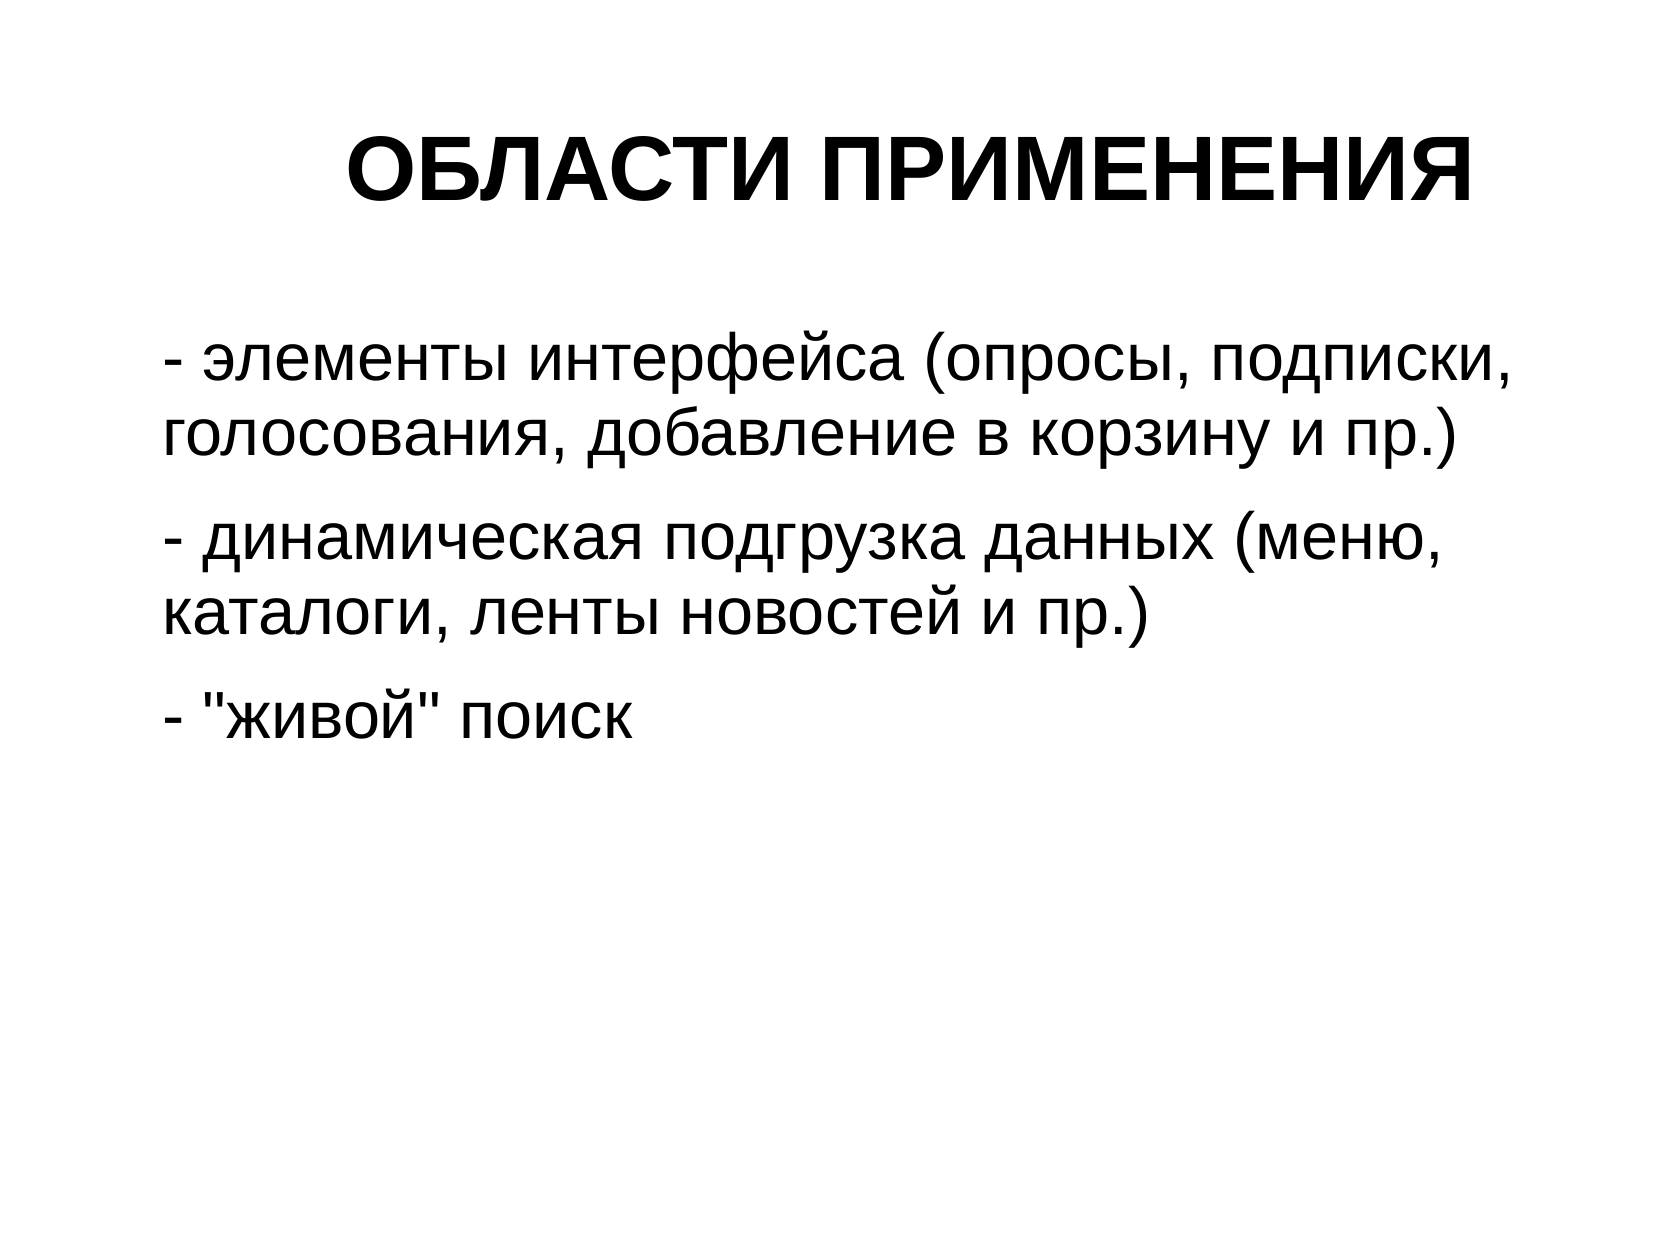

# ОБЛАСТИ ПРИМЕНЕНИЯ
- элементы интерфейса (опросы, подписки, голосования, добавление в корзину и пр.)
- динамическая подгрузка данных (меню, каталоги, ленты новостей и пр.)
- "живой" поиск